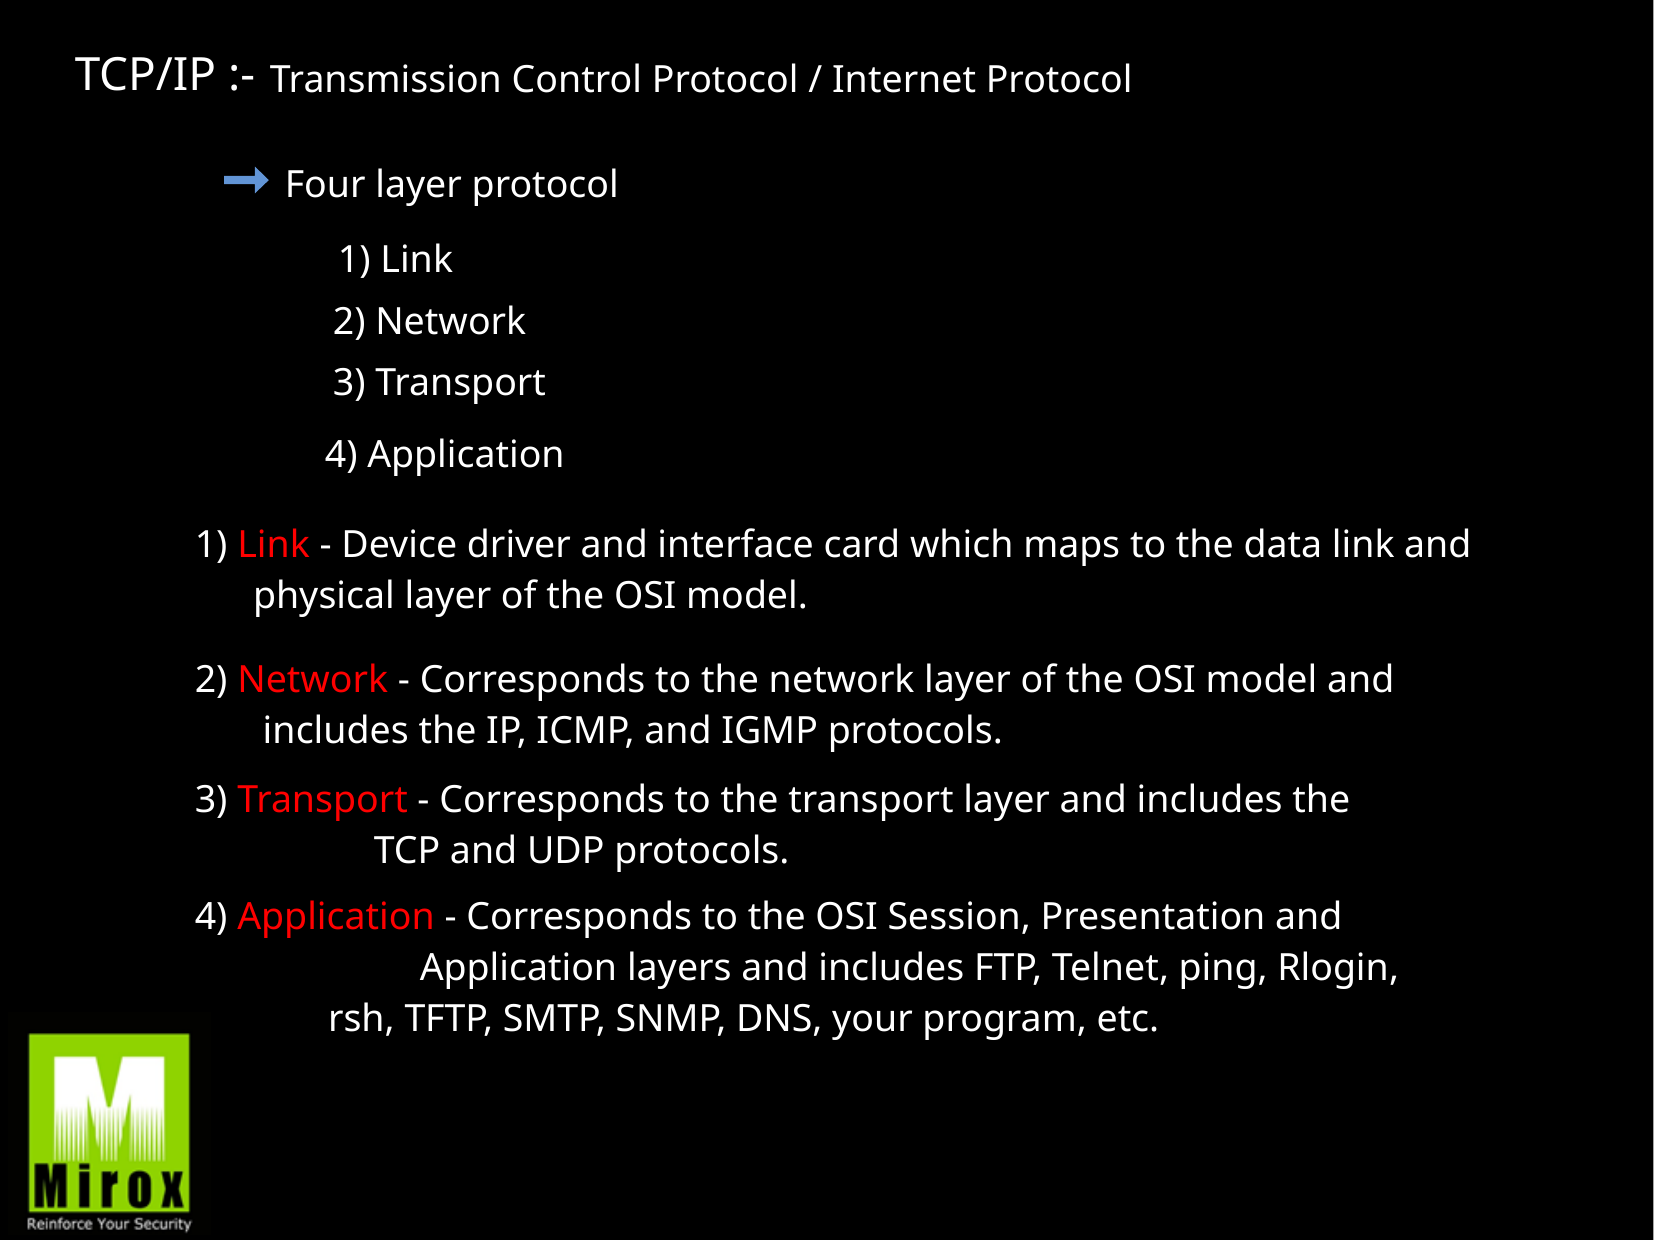

TCP/IP :-
Transmission Control Protocol / Internet Protocol
Four layer protocol
1) Link
2) Network
3) Transport
4) Application
1) Link - Device driver and interface card which maps to the data link and 		 physical layer of the OSI model.
2) Network - Corresponds to the network layer of the OSI model and 		 includes the IP, ICMP, and IGMP protocols.
3) Transport - Corresponds to the transport layer and includes the 		 		 TCP and UDP protocols.
4) Application - Corresponds to the OSI Session, Presentation and 							Application layers and includes FTP, Telnet, ping, Rlogin, 				 rsh, TFTP, SMTP, SNMP, DNS, your program, etc.